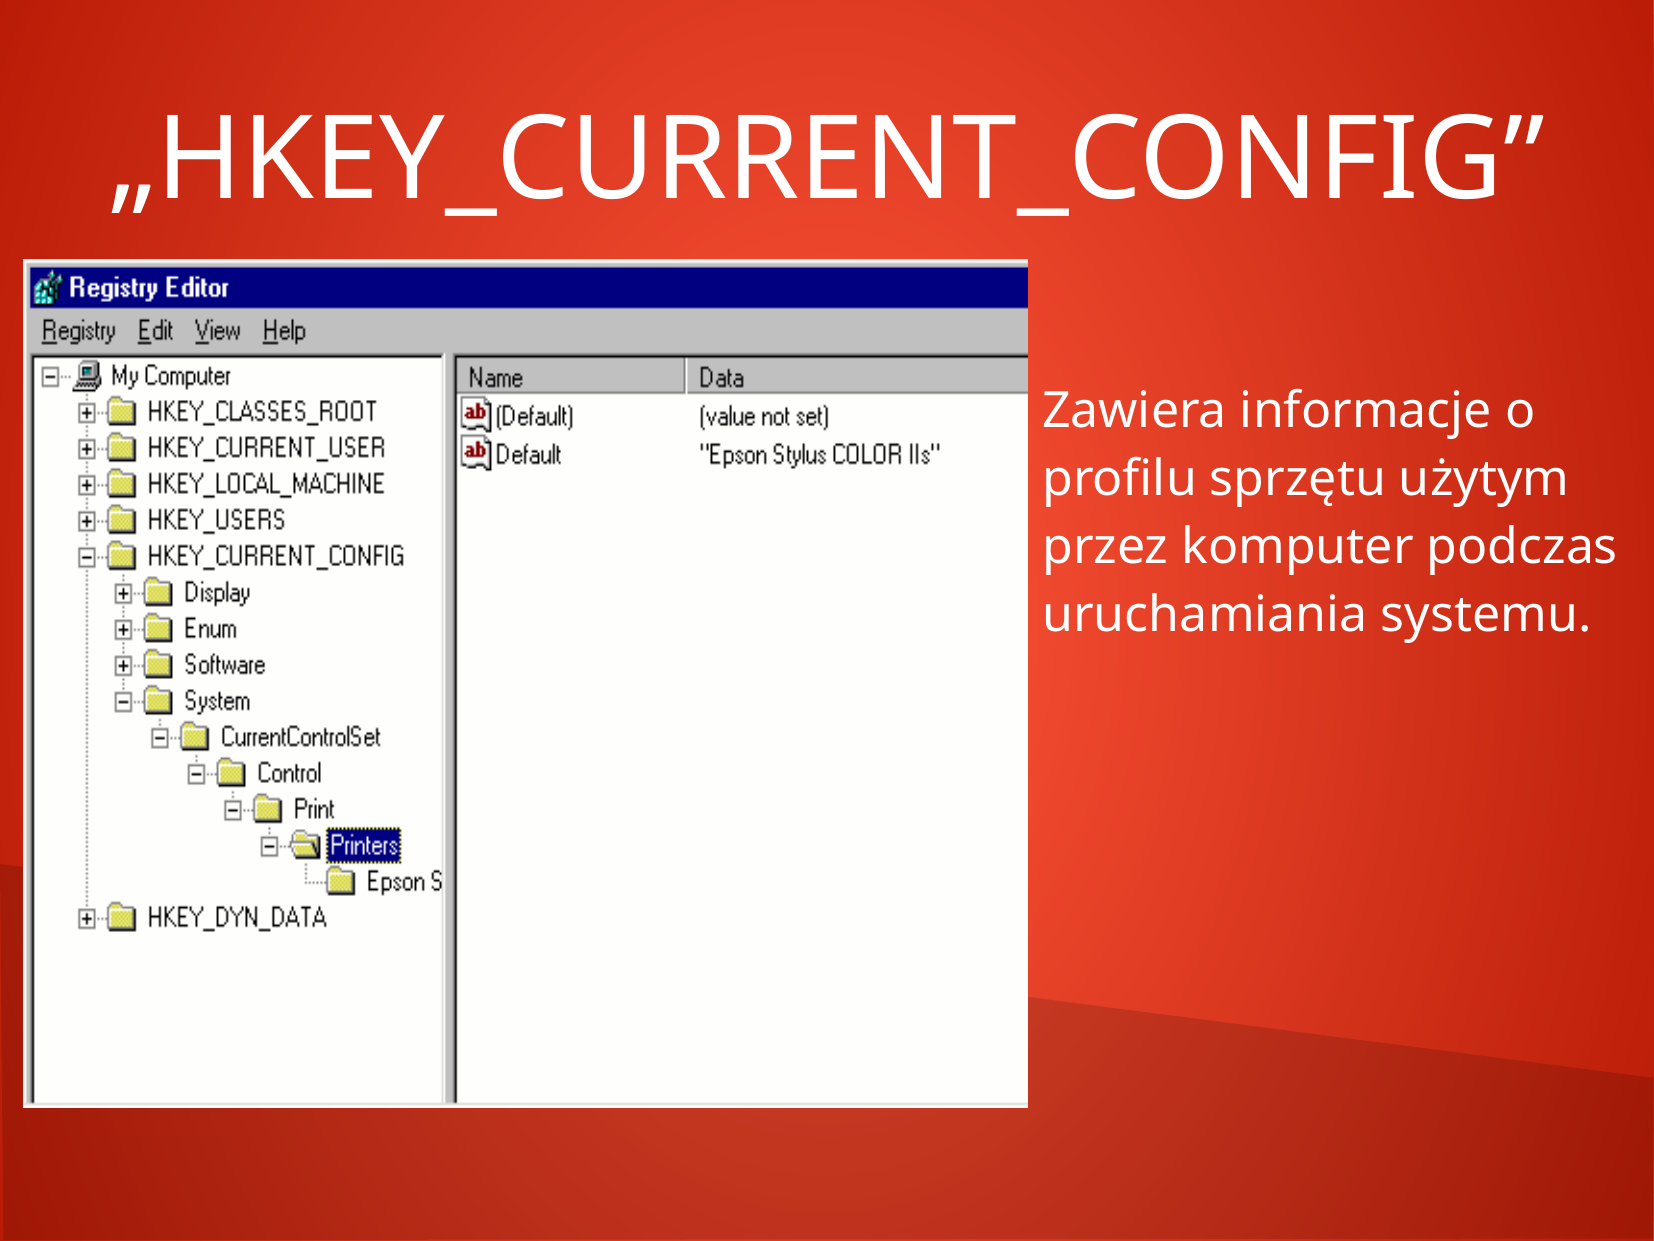

# „HKEY_CURRENT_CONFIG”
Zawiera informacje o profilu sprzętu użytym przez komputer podczas uruchamiania systemu.